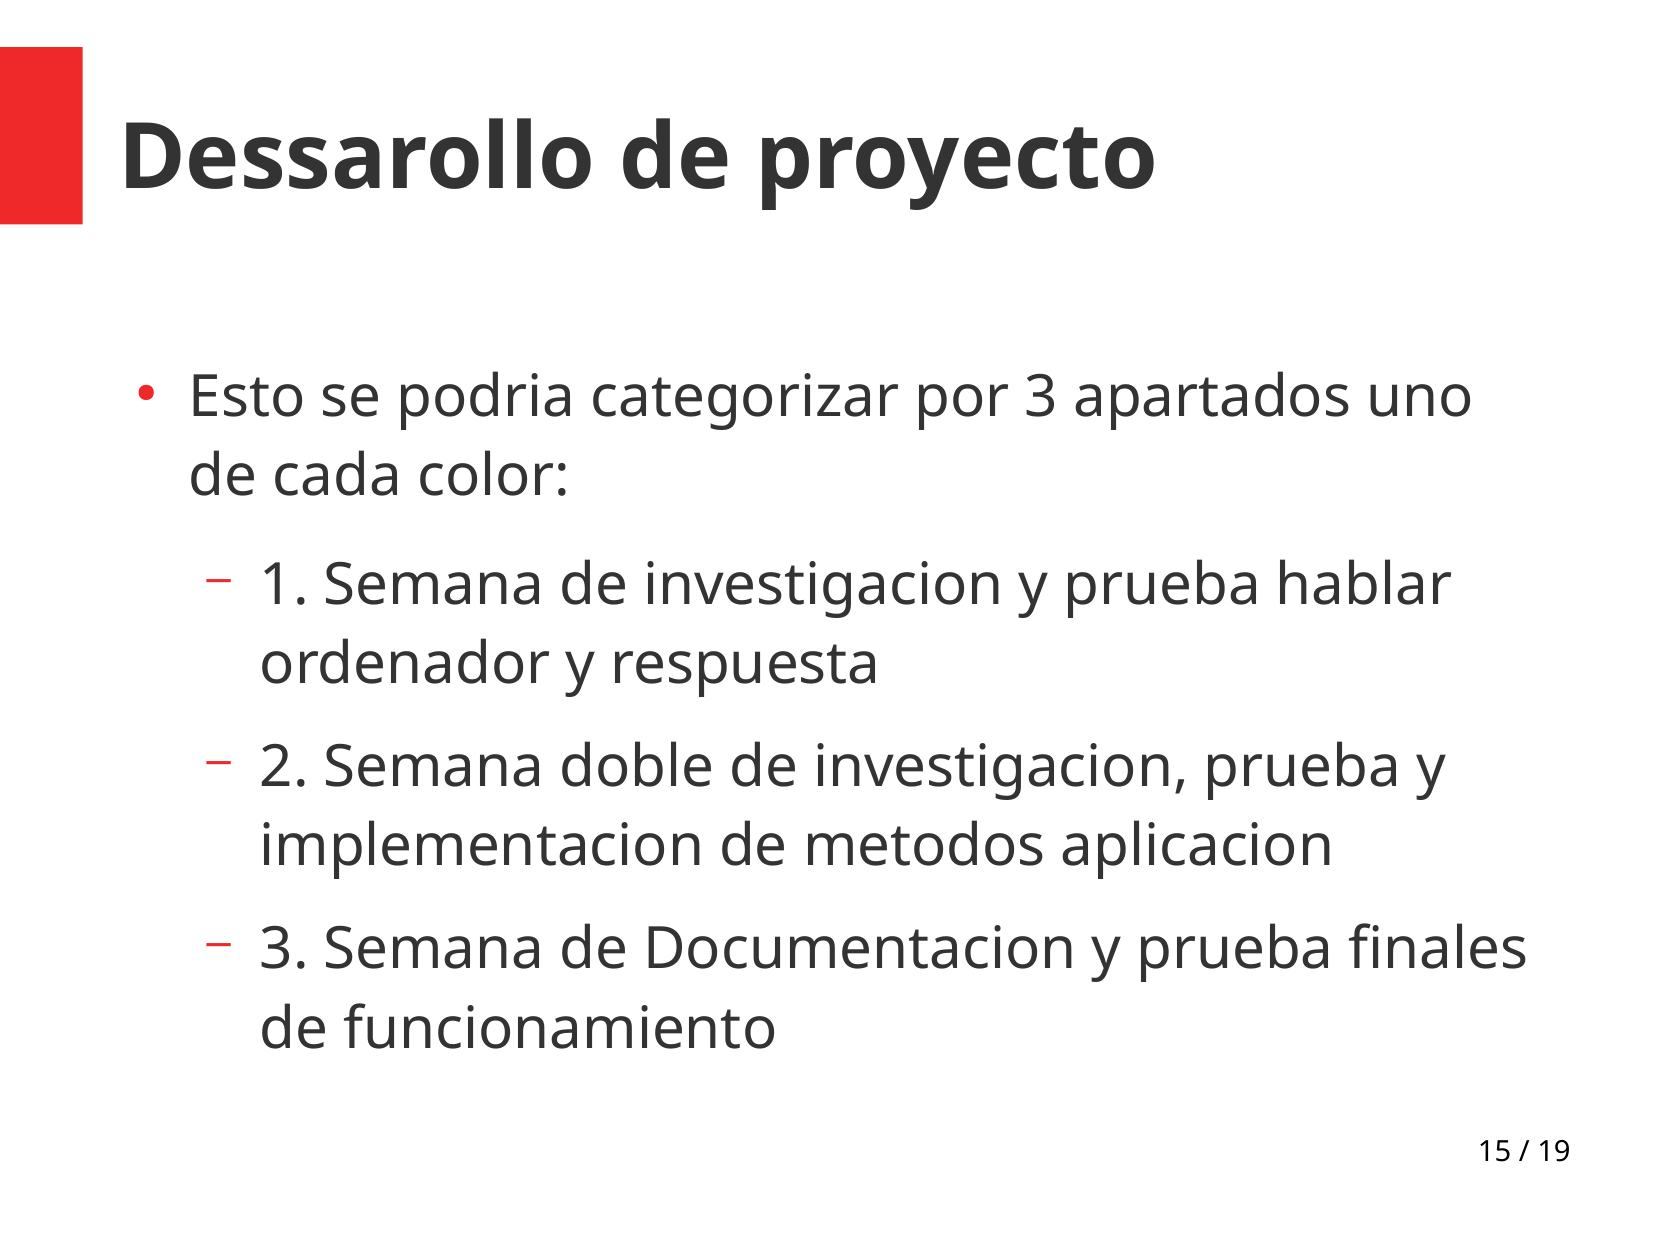

# Dessarollo de proyecto
Esto se podria categorizar por 3 apartados uno de cada color:
1. Semana de investigacion y prueba hablar ordenador y respuesta
2. Semana doble de investigacion, prueba y implementacion de metodos aplicacion
3. Semana de Documentacion y prueba finales de funcionamiento
15